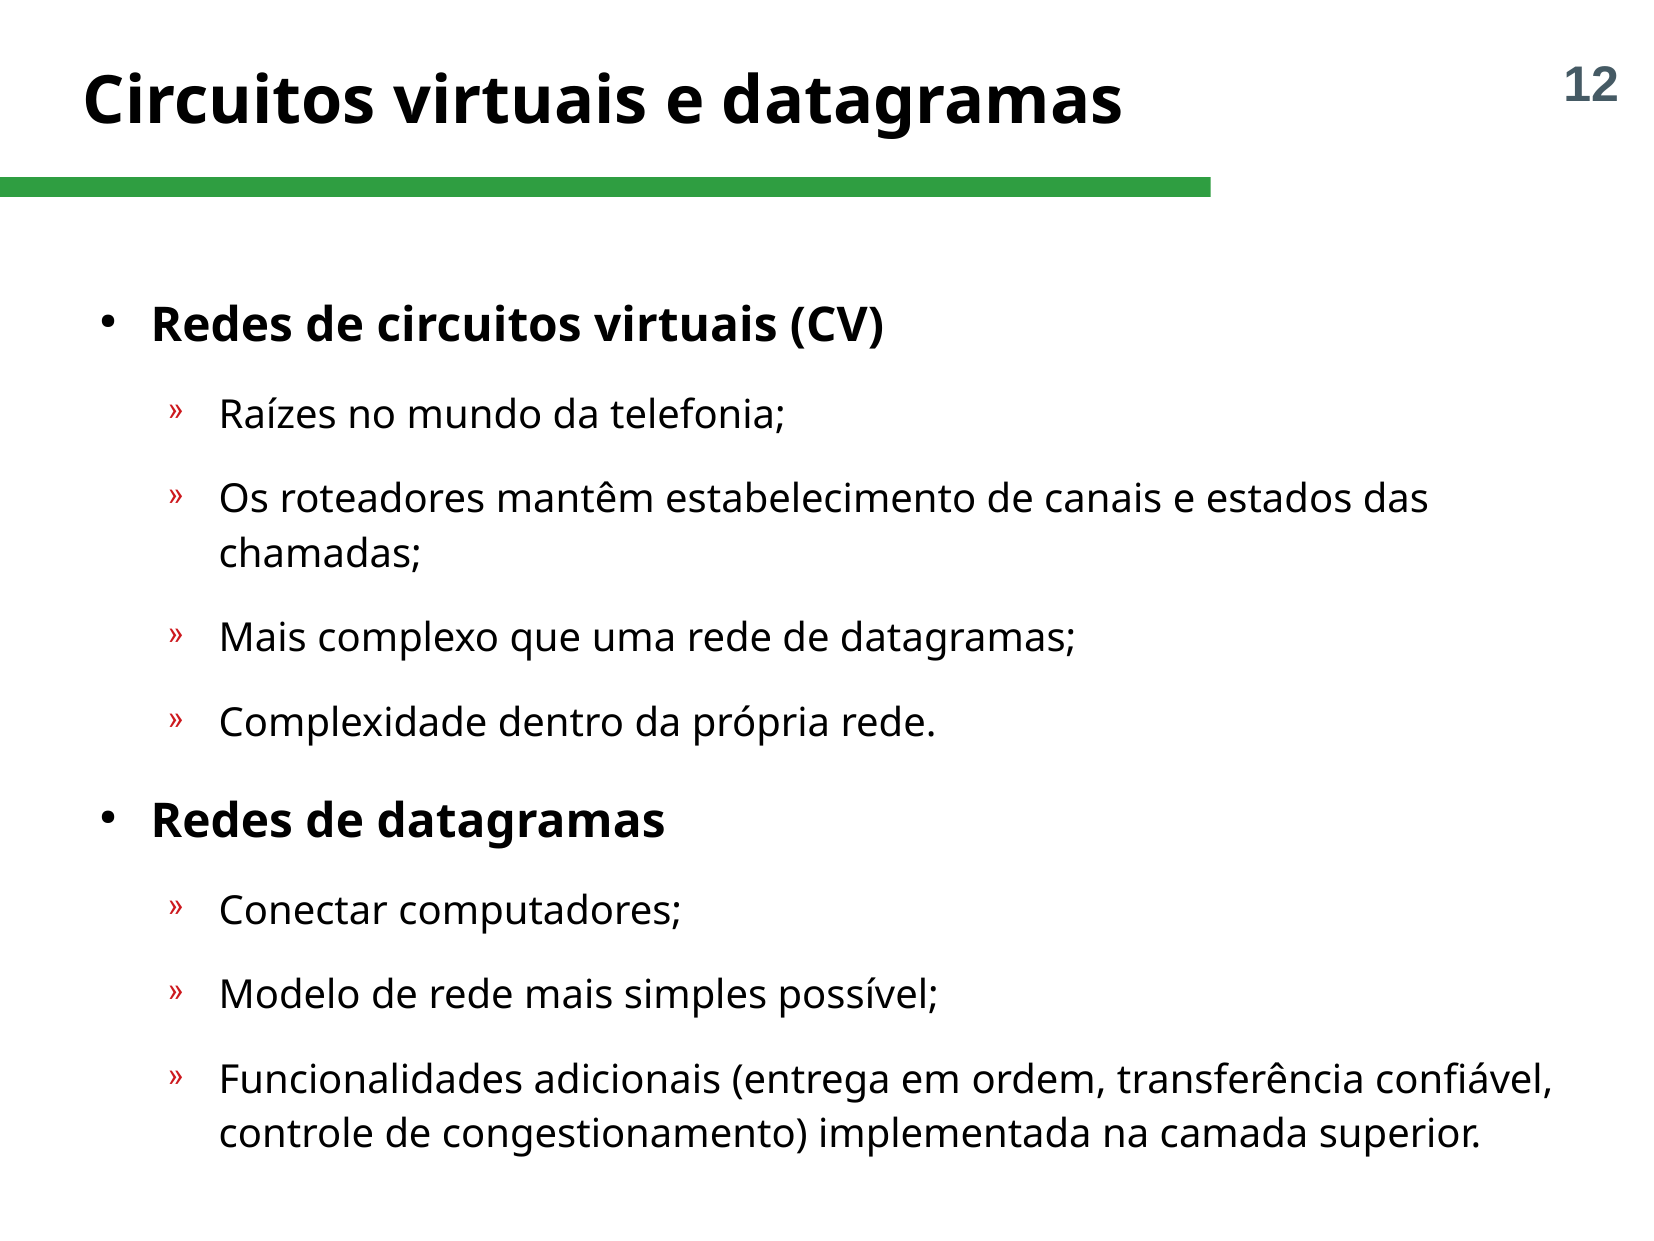

# Circuitos virtuais e datagramas
Redes de circuitos virtuais (CV)
Raízes no mundo da telefonia;
Os roteadores mantêm estabelecimento de canais e estados das chamadas;
Mais complexo que uma rede de datagramas;
Complexidade dentro da própria rede.
Redes de datagramas
Conectar computadores;
Modelo de rede mais simples possível;
Funcionalidades adicionais (entrega em ordem, transferência confiável, controle de congestionamento) implementada na camada superior.